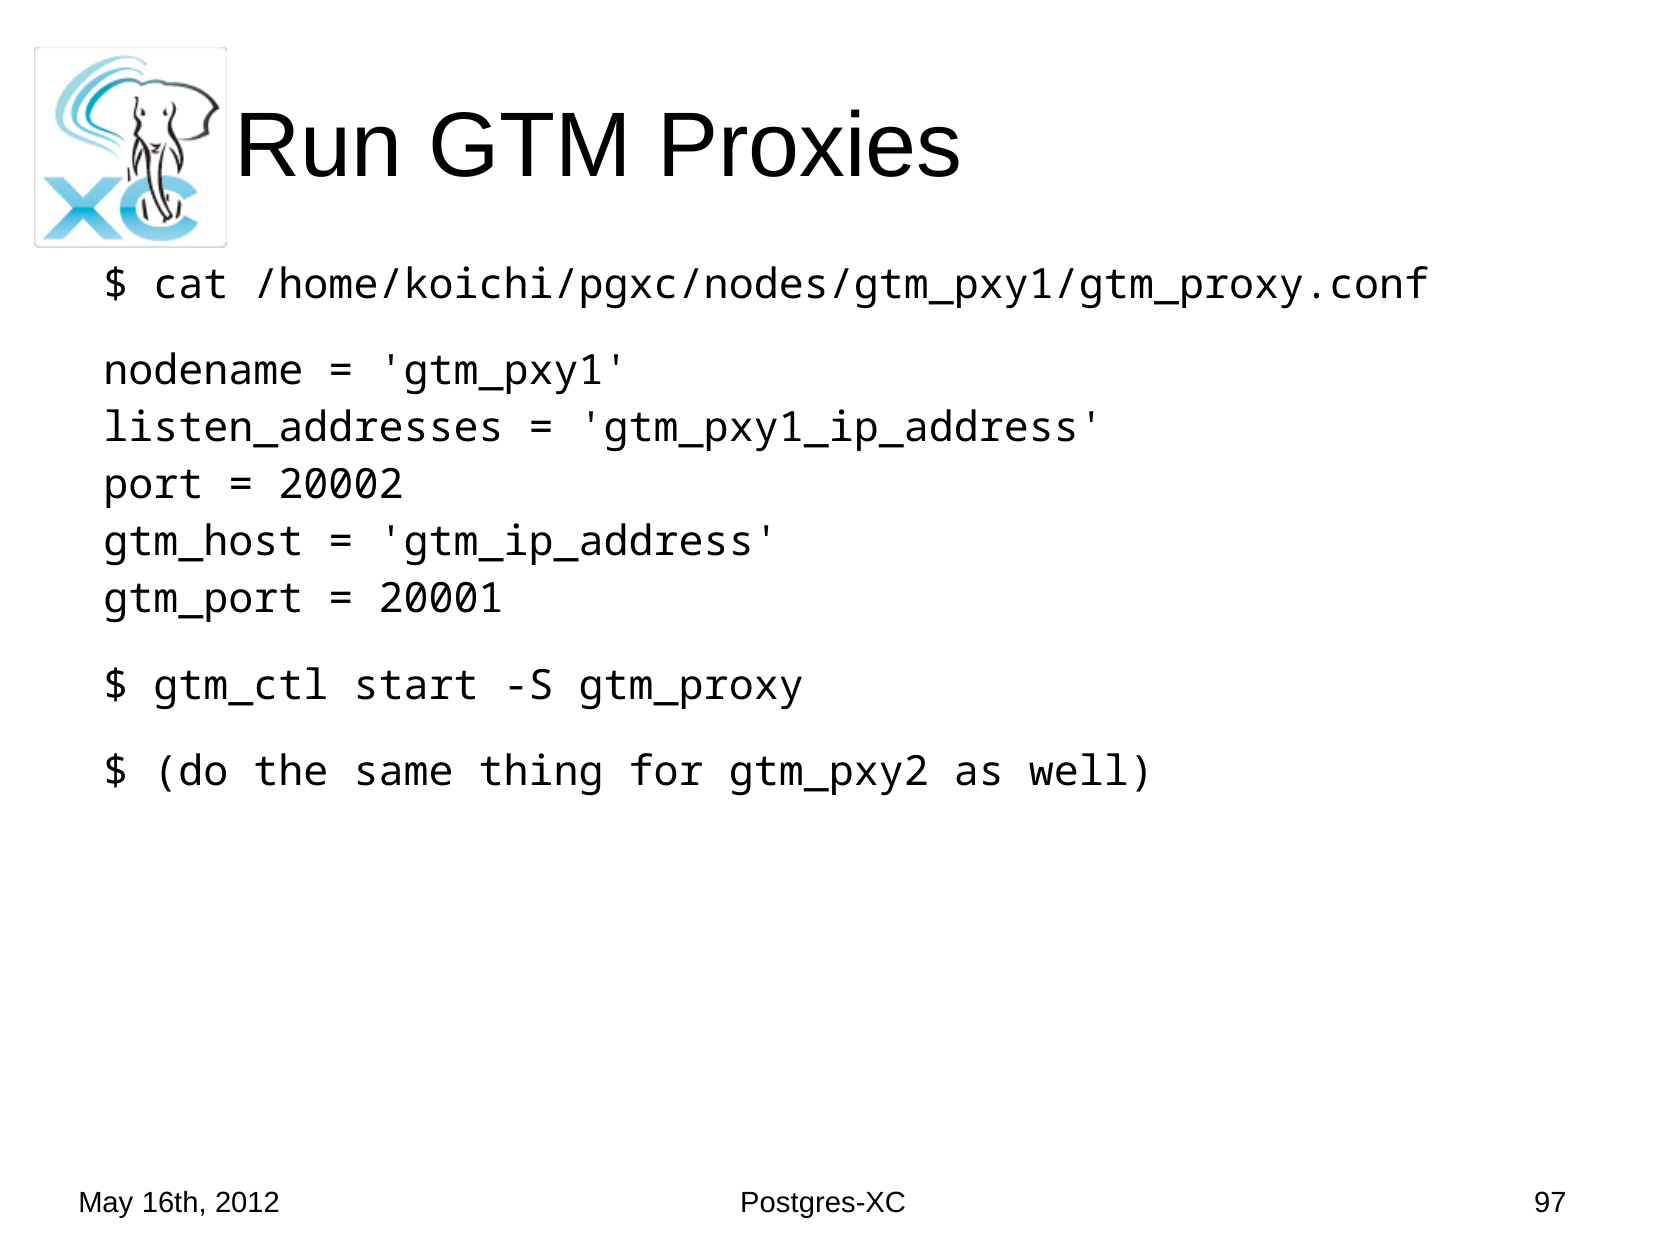

# Run GTM Proxies
$ cat /home/koichi/pgxc/nodes/gtm_pxy1/gtm_proxy.conf
nodename = 'gtm_pxy1'
listen_addresses = 'gtm_pxy1_ip_address'
port = 20002
gtm_host = 'gtm_ip_address'
gtm_port = 20001
$ gtm_ctl start -S gtm_proxy
$ (do the same thing for gtm_pxy2 as well)
97